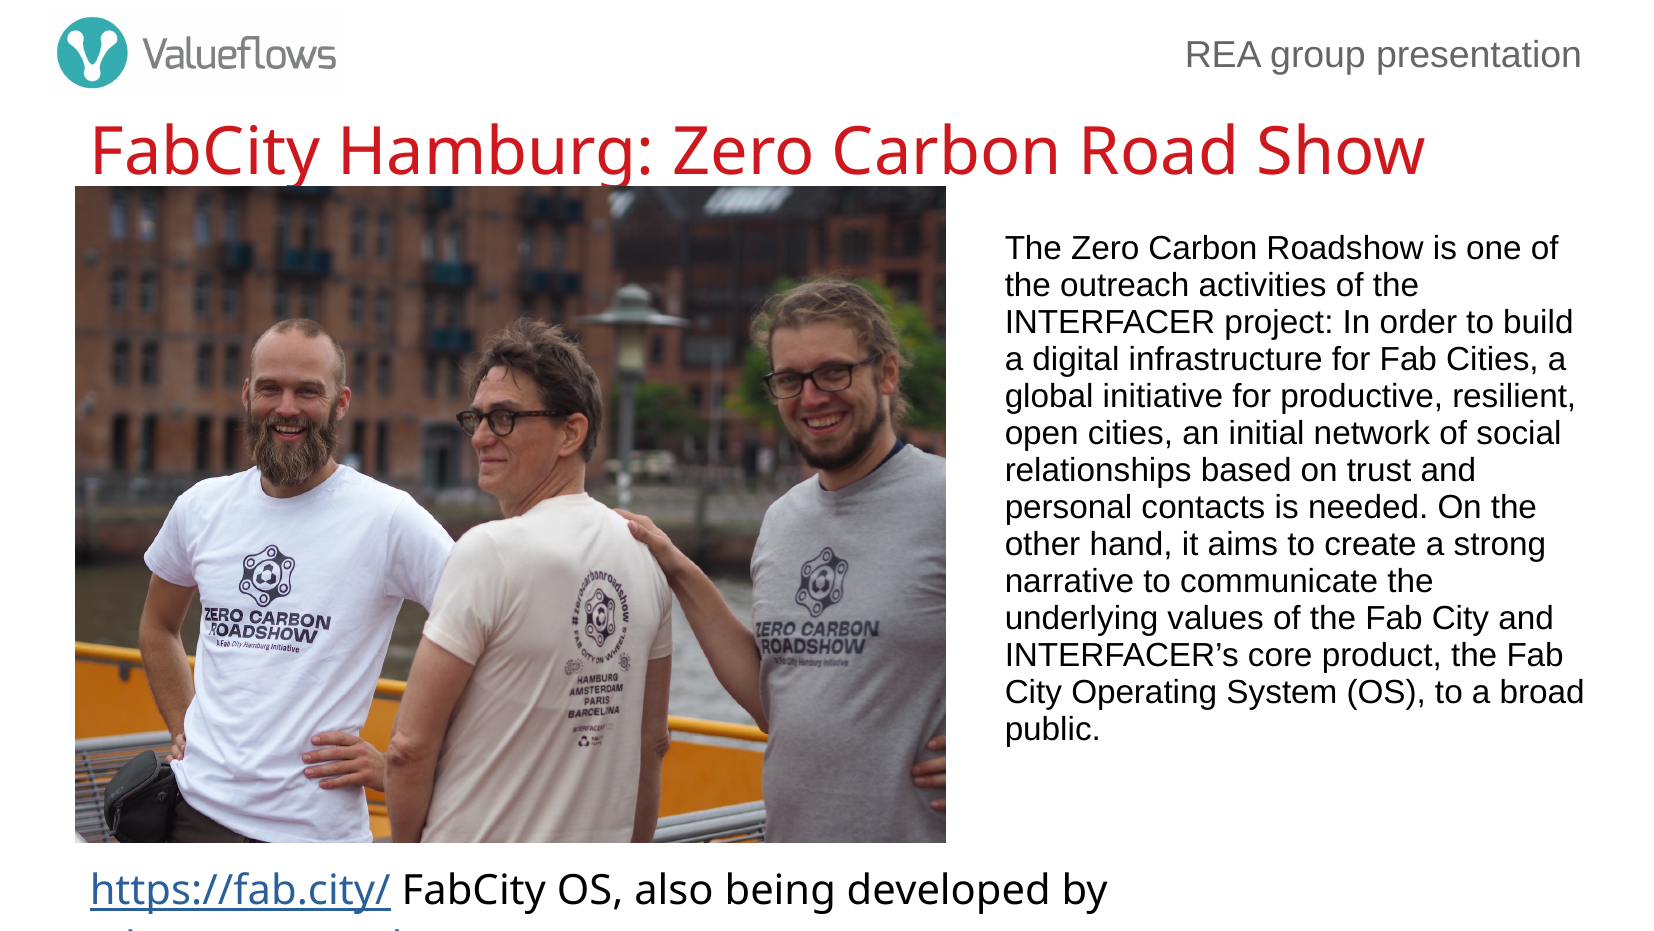

REA group presentation
FabCity Hamburg: Zero Carbon Road Show
The Zero Carbon Roadshow is one of the outreach activities of the INTERFACER project: In order to build a digital infrastructure for Fab Cities, a global initiative for productive, resilient, open cities, an initial network of social relationships based on trust and personal contacts is needed. On the other hand, it aims to create a strong narrative to communicate the underlying values of the Fab City and INTERFACER’s core product, the Fab City Operating System (OS), to a broad public.
https://fab.city/ FabCity OS, also being developed by https://www.dyne.org/